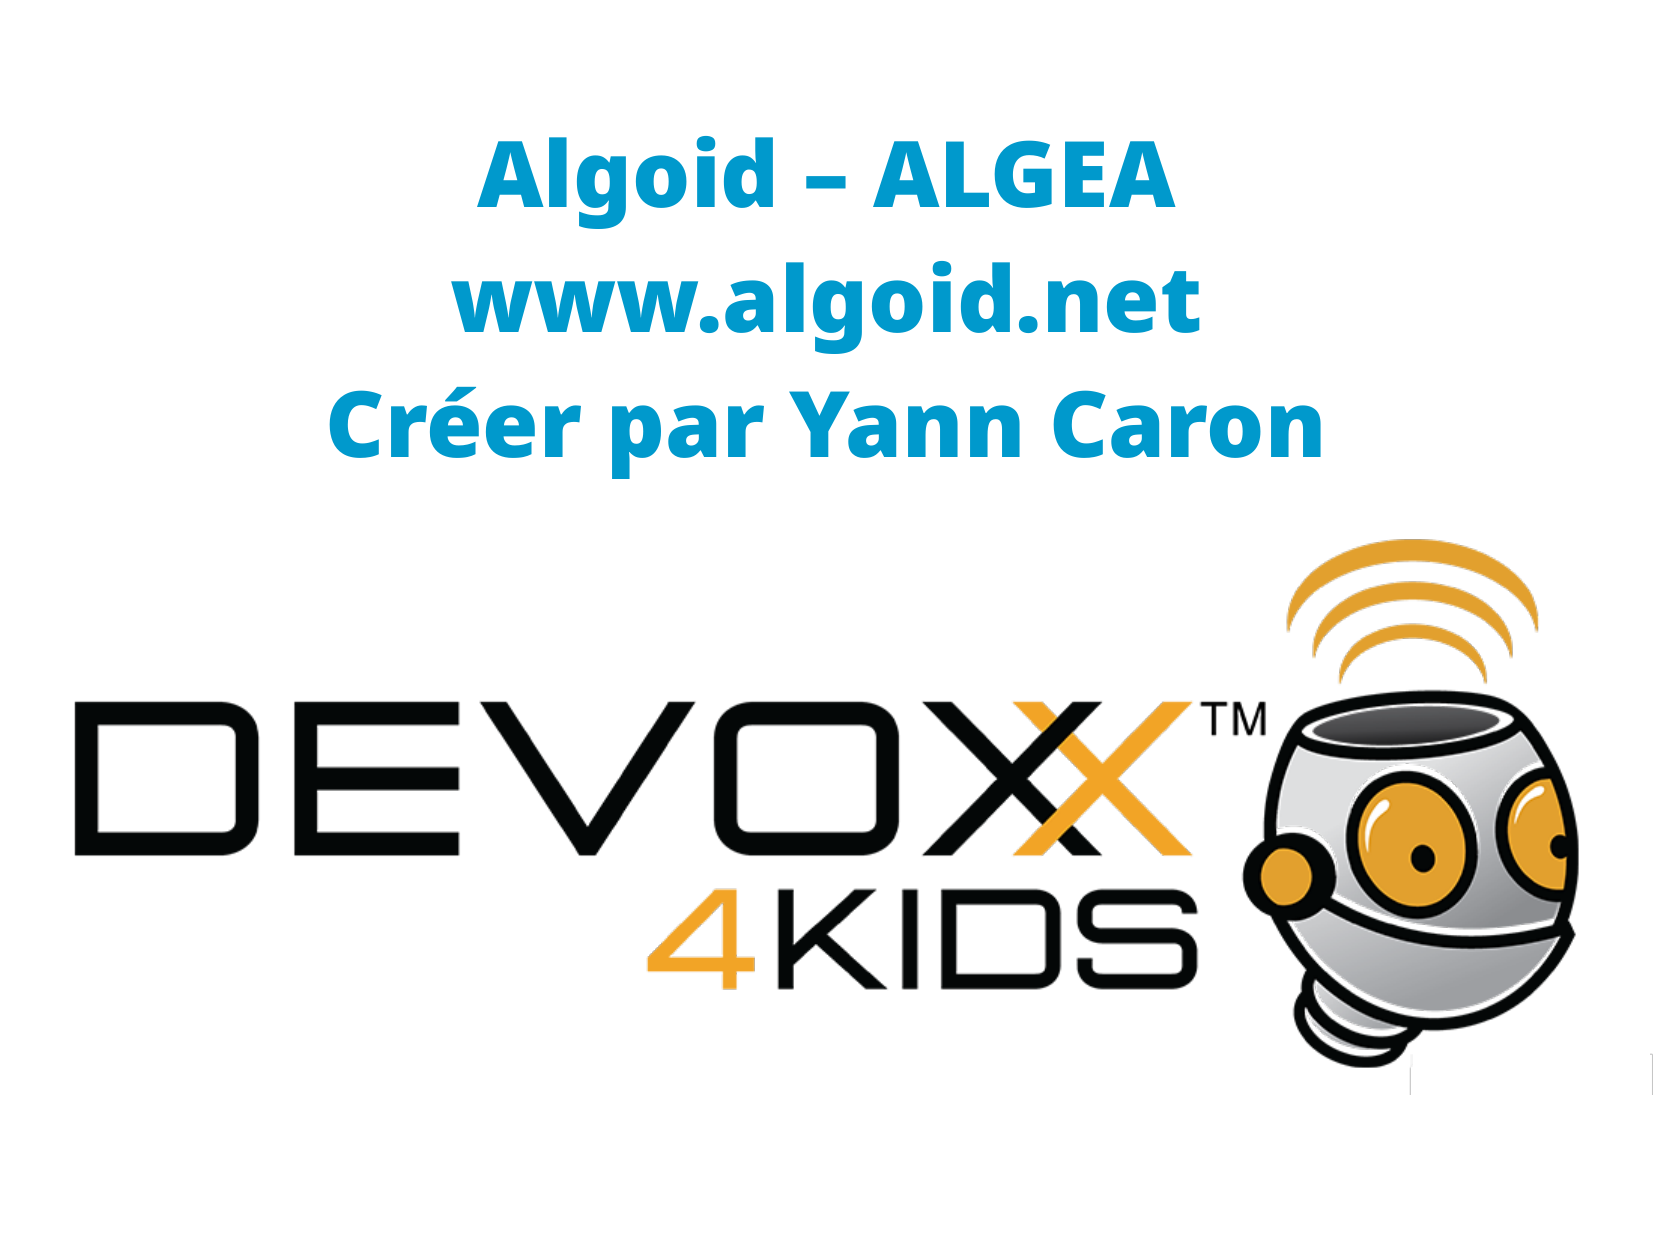

# Algoid – ALGEA www.algoid.net Créer par Yann Caron